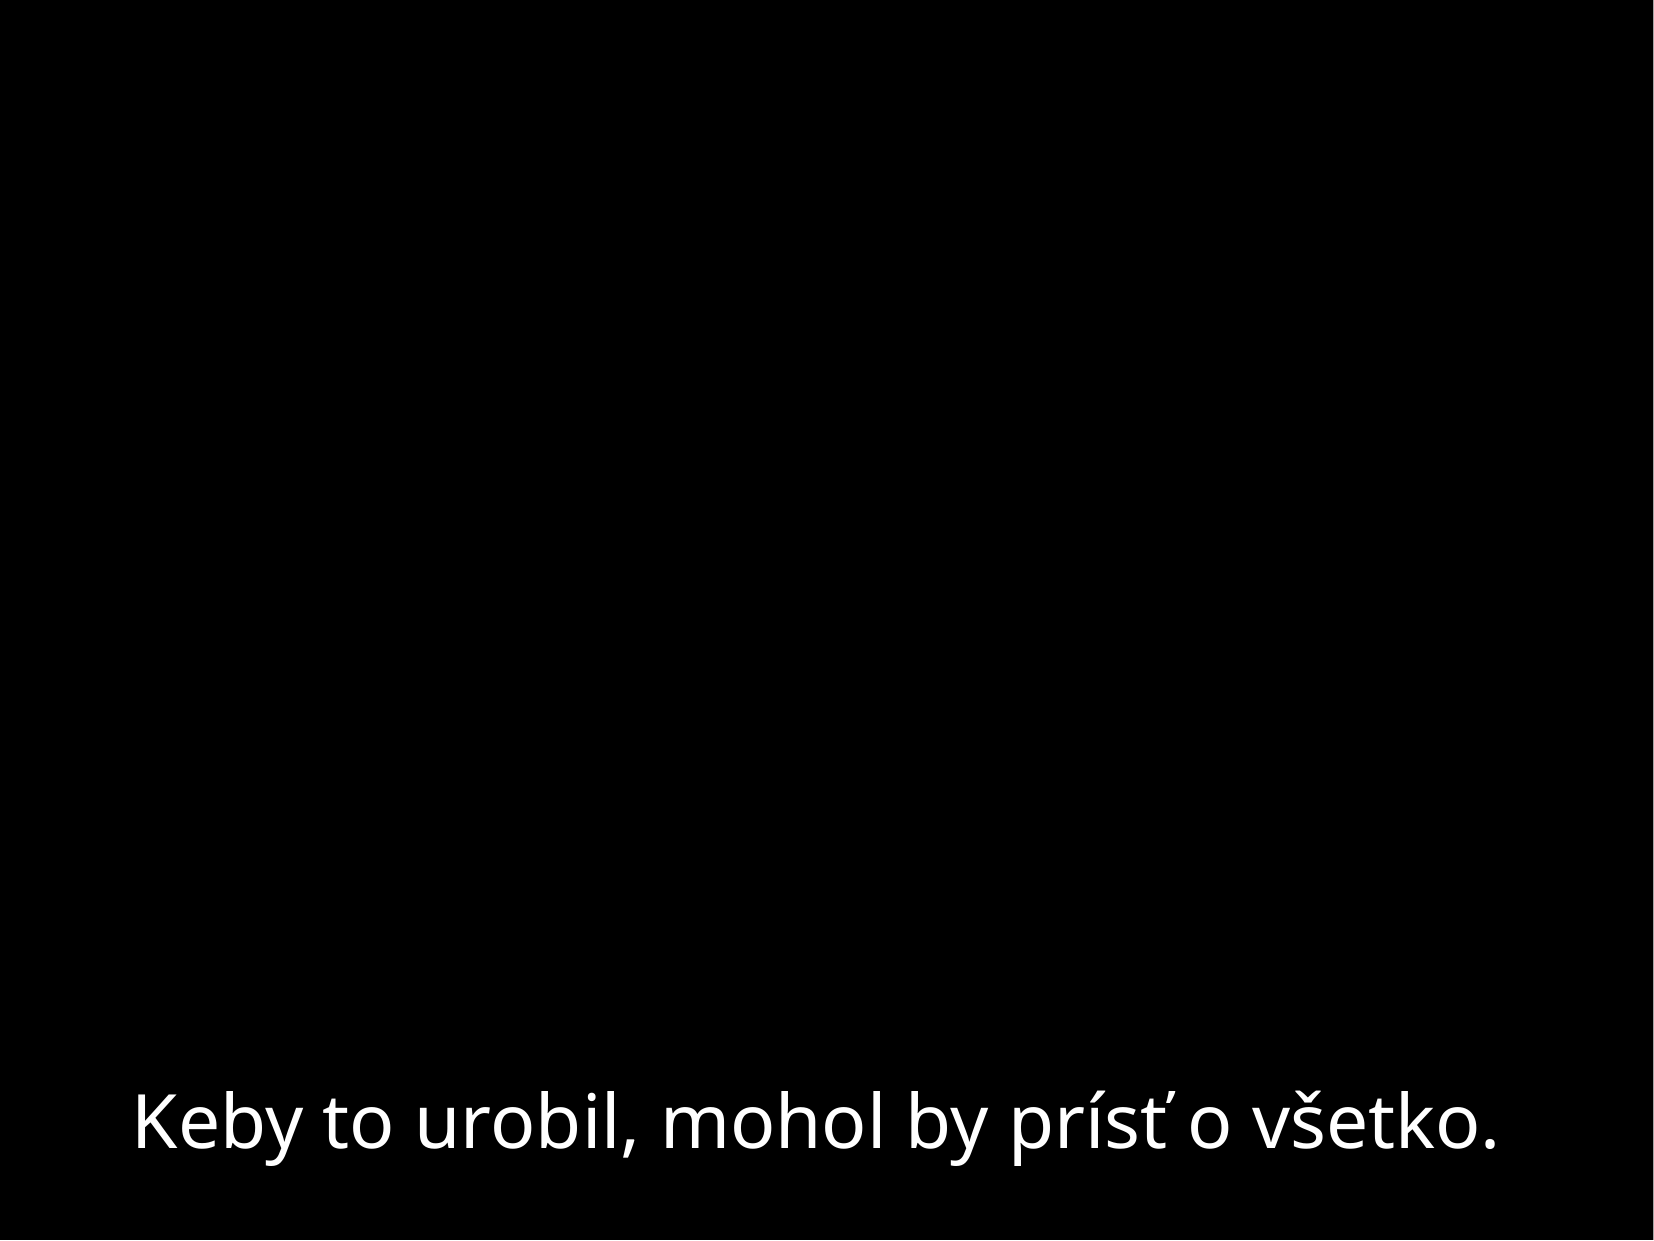

# Keby to urobil, mohol by prísť o všetko.